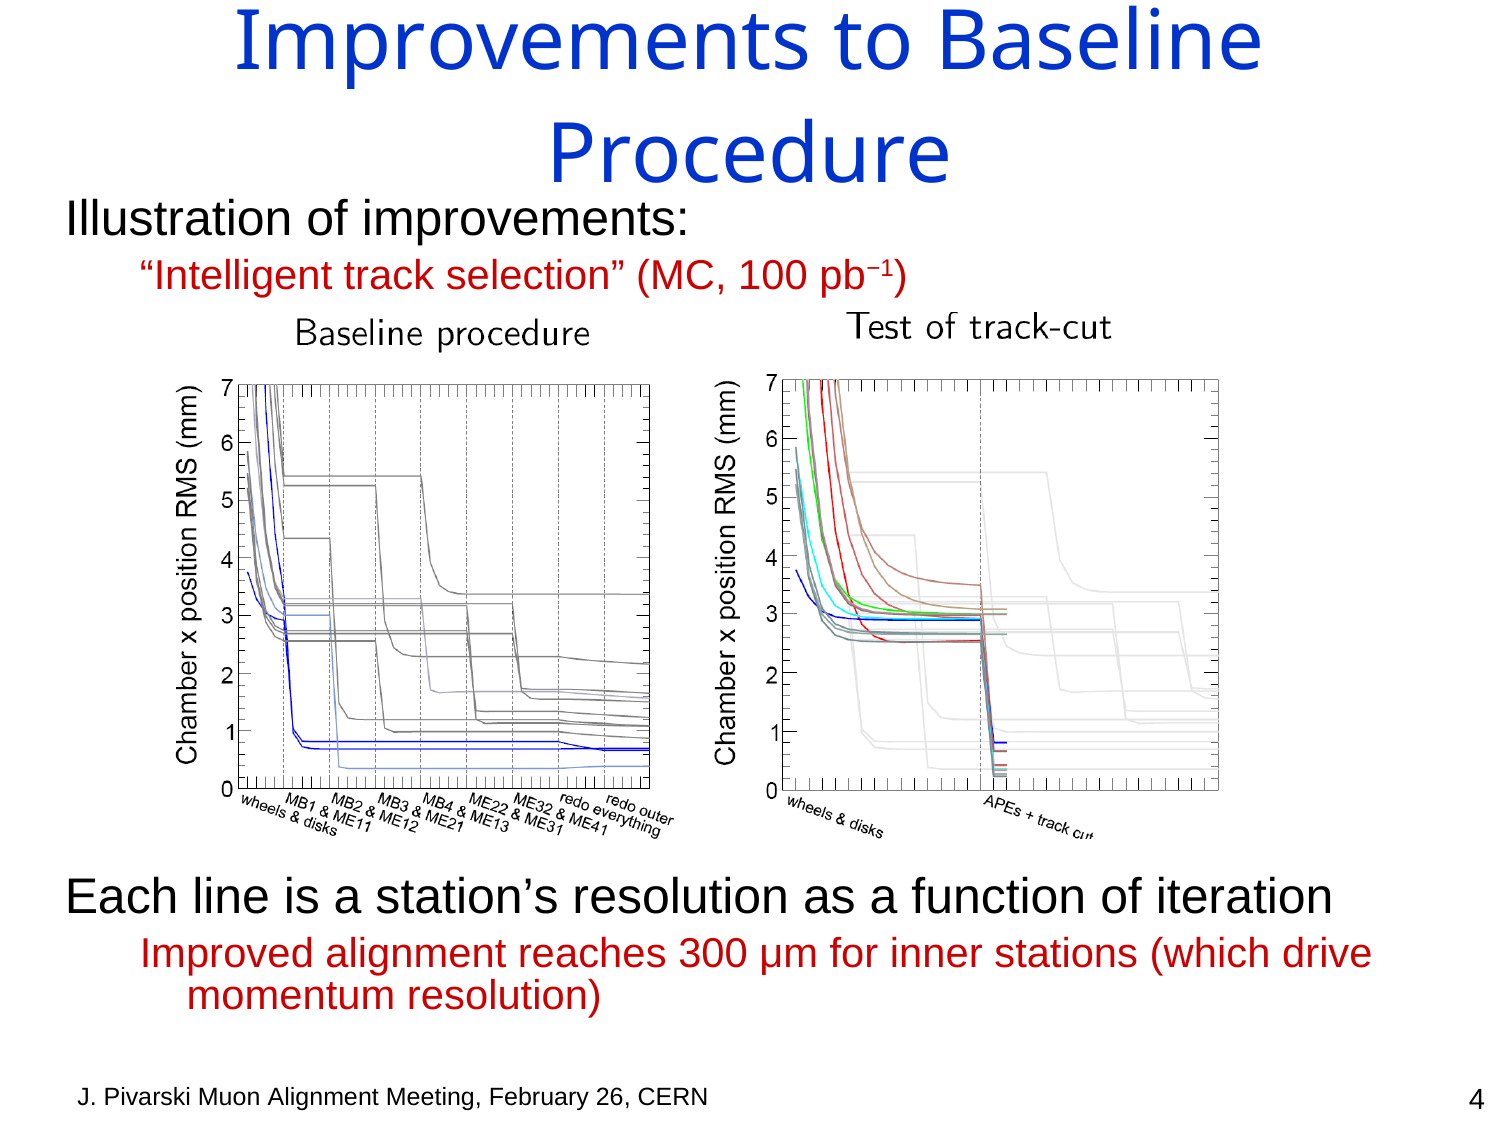

# Improvements to Baseline Procedure
Illustration of improvements:
“Intelligent track selection” (MC, 100 pb−1)
Each line is a station’s resolution as a function of iteration
Improved alignment reaches 300 μm for inner stations (which drive momentum resolution)
4